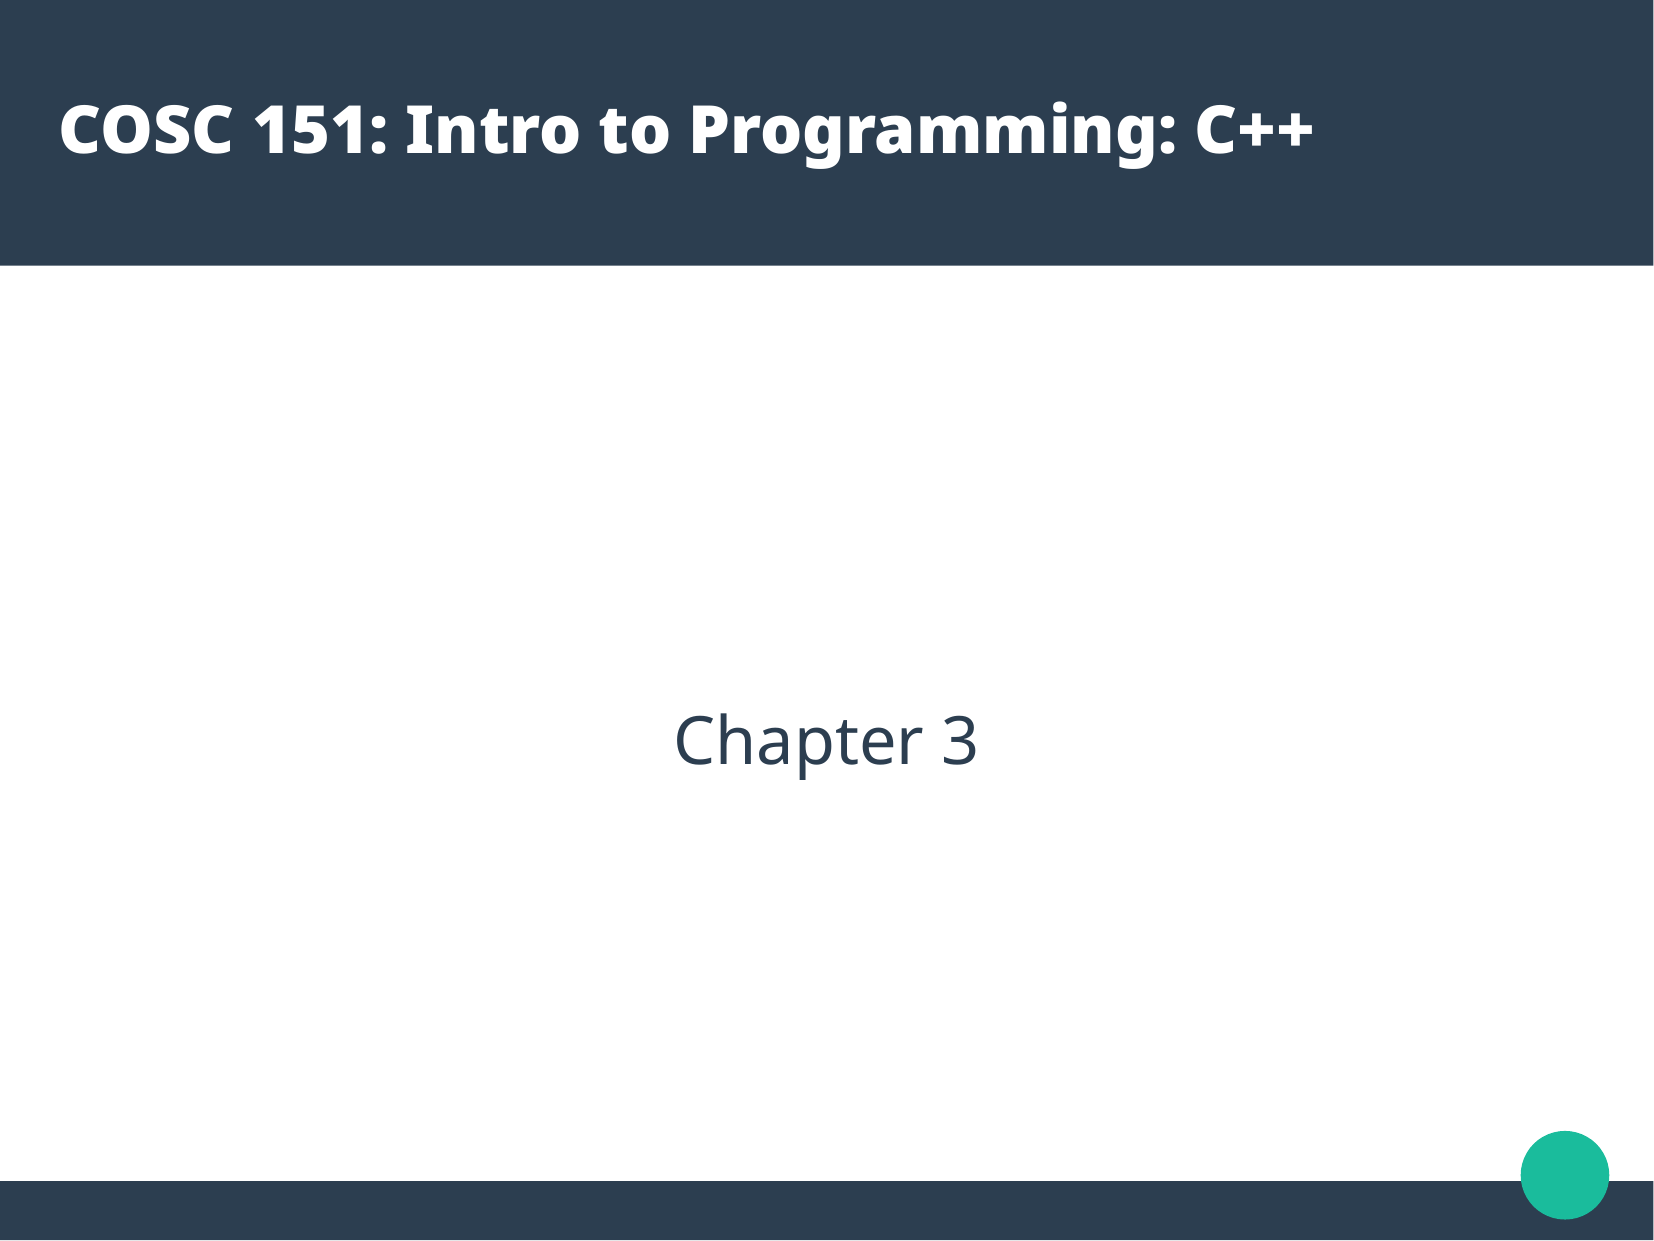

# COSC 151: Intro to Programming: C++
Chapter 3